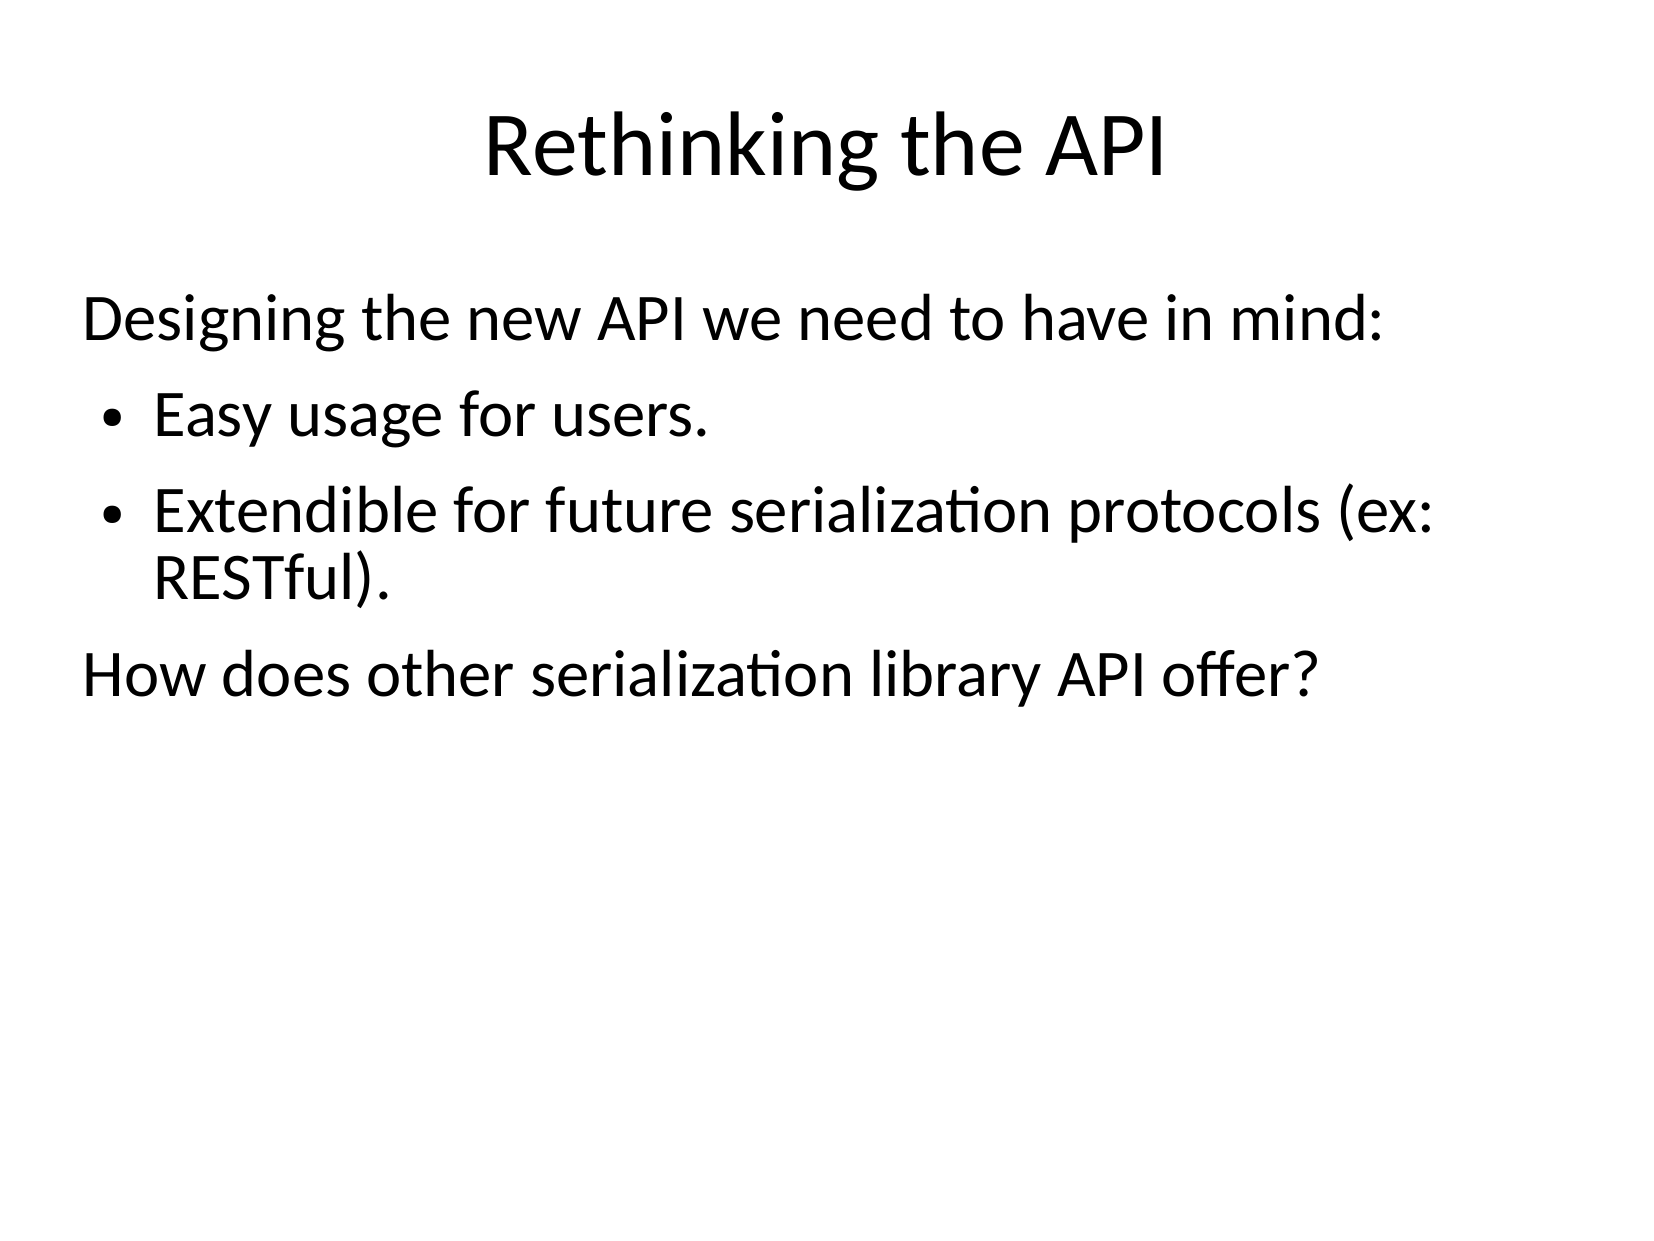

# Rethinking the API
Designing the new API we need to have in mind:
Easy usage for users.
Extendible for future serialization protocols (ex: RESTful).
How does other serialization library API offer?